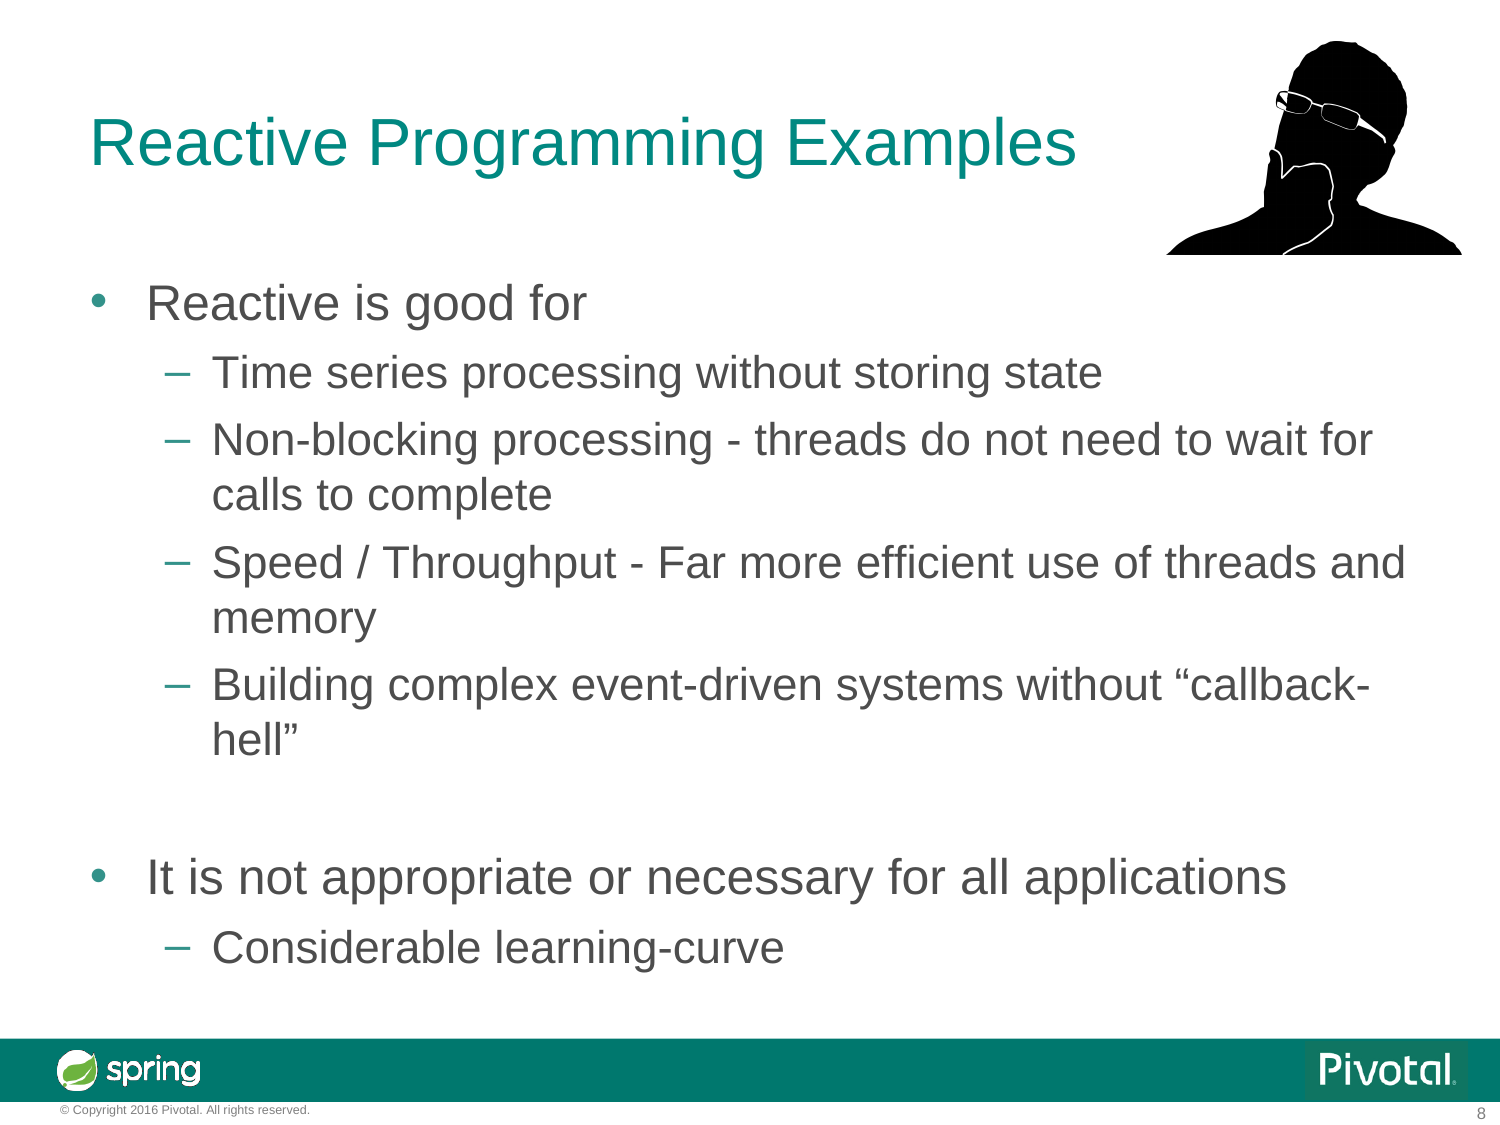

# Reactive Programming Examples
Reactive is good for
Time series processing without storing state
Non-blocking processing - threads do not need to wait for calls to complete
Speed / Throughput - Far more efficient use of threads and memory
Building complex event-driven systems without “callback-hell”
It is not appropriate or necessary for all applications
Considerable learning-curve